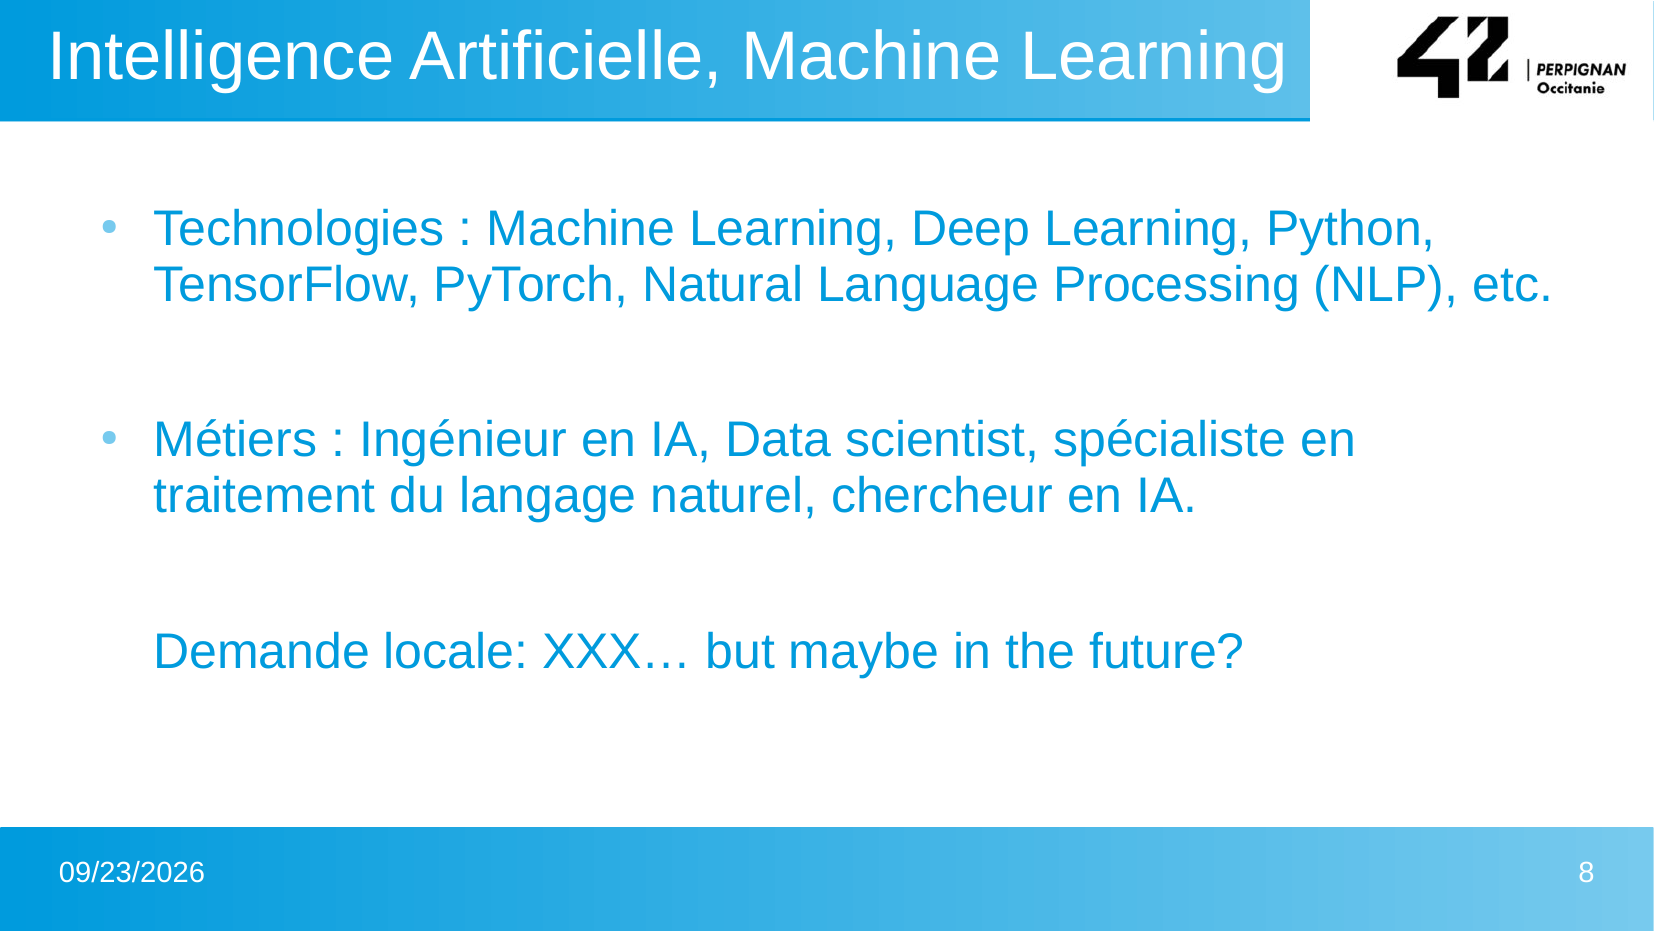

# Intelligence Artificielle, Machine Learning (ML)
Technologies : Machine Learning, Deep Learning, Python, TensorFlow, PyTorch, Natural Language Processing (NLP), etc.
Métiers : Ingénieur en IA, Data scientist, spécialiste en traitement du langage naturel, chercheur en IA.
Demande locale: XXX… but maybe in the future?
8